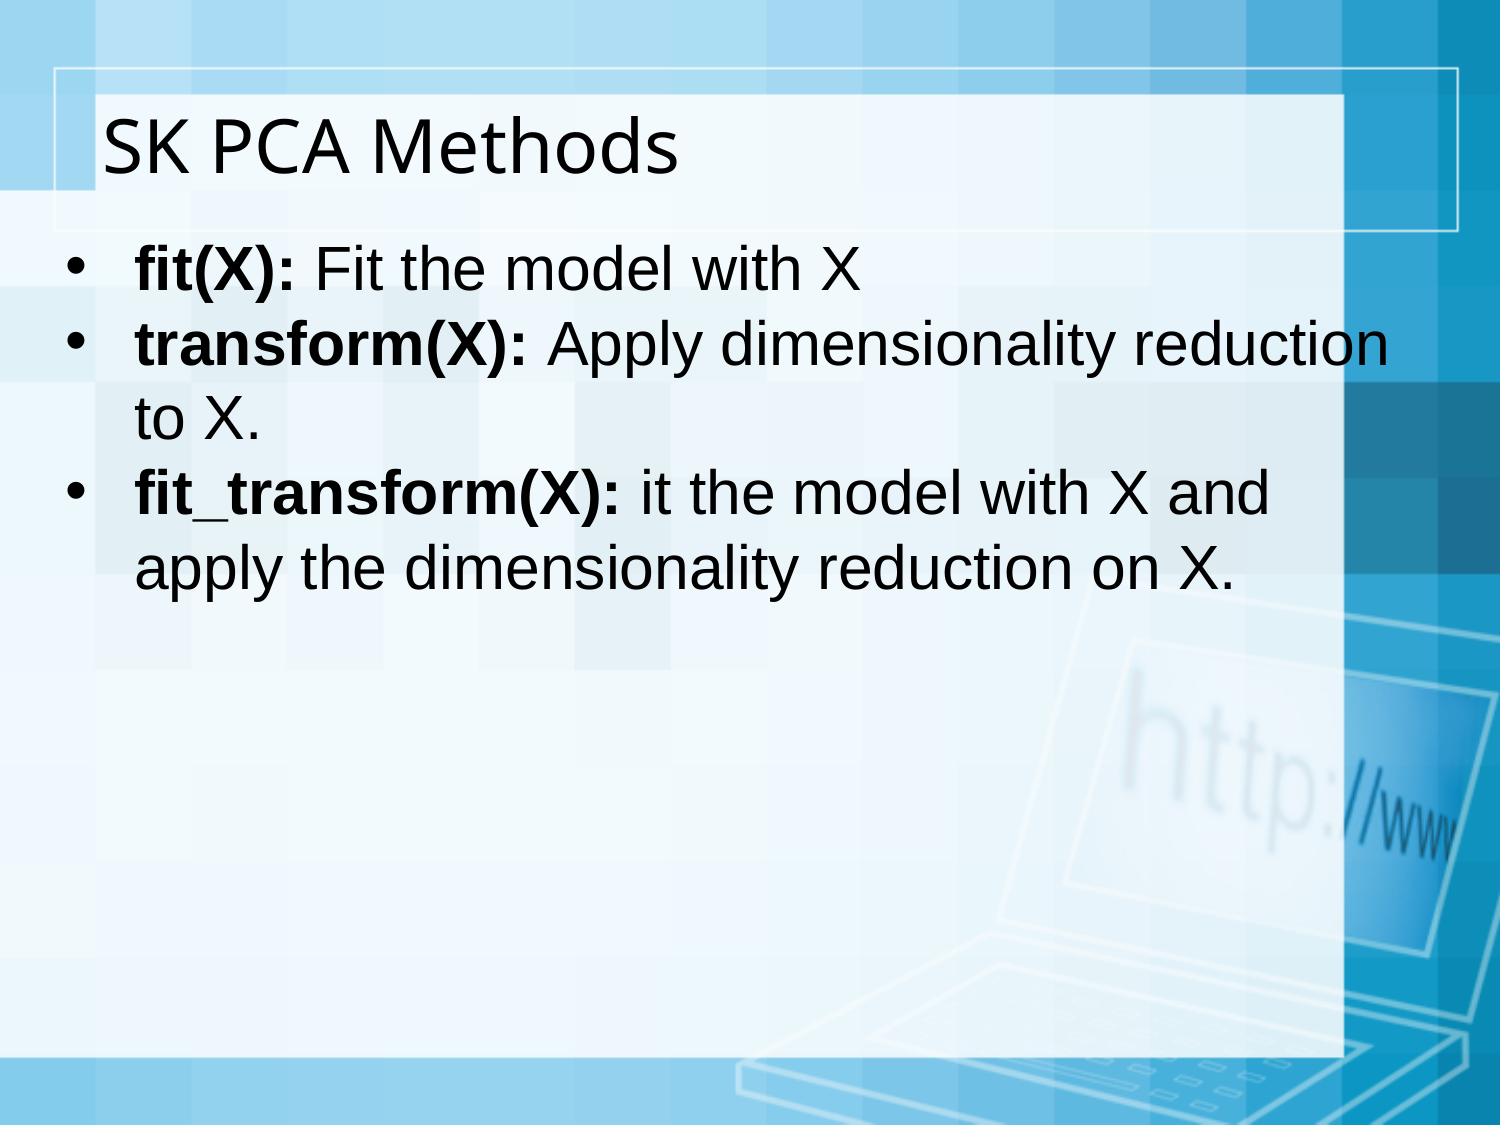

# SK PCA Methods
fit(X): Fit the model with X
transform(X): Apply dimensionality reduction to X.
fit_transform(X): it the model with X and apply the dimensionality reduction on X.